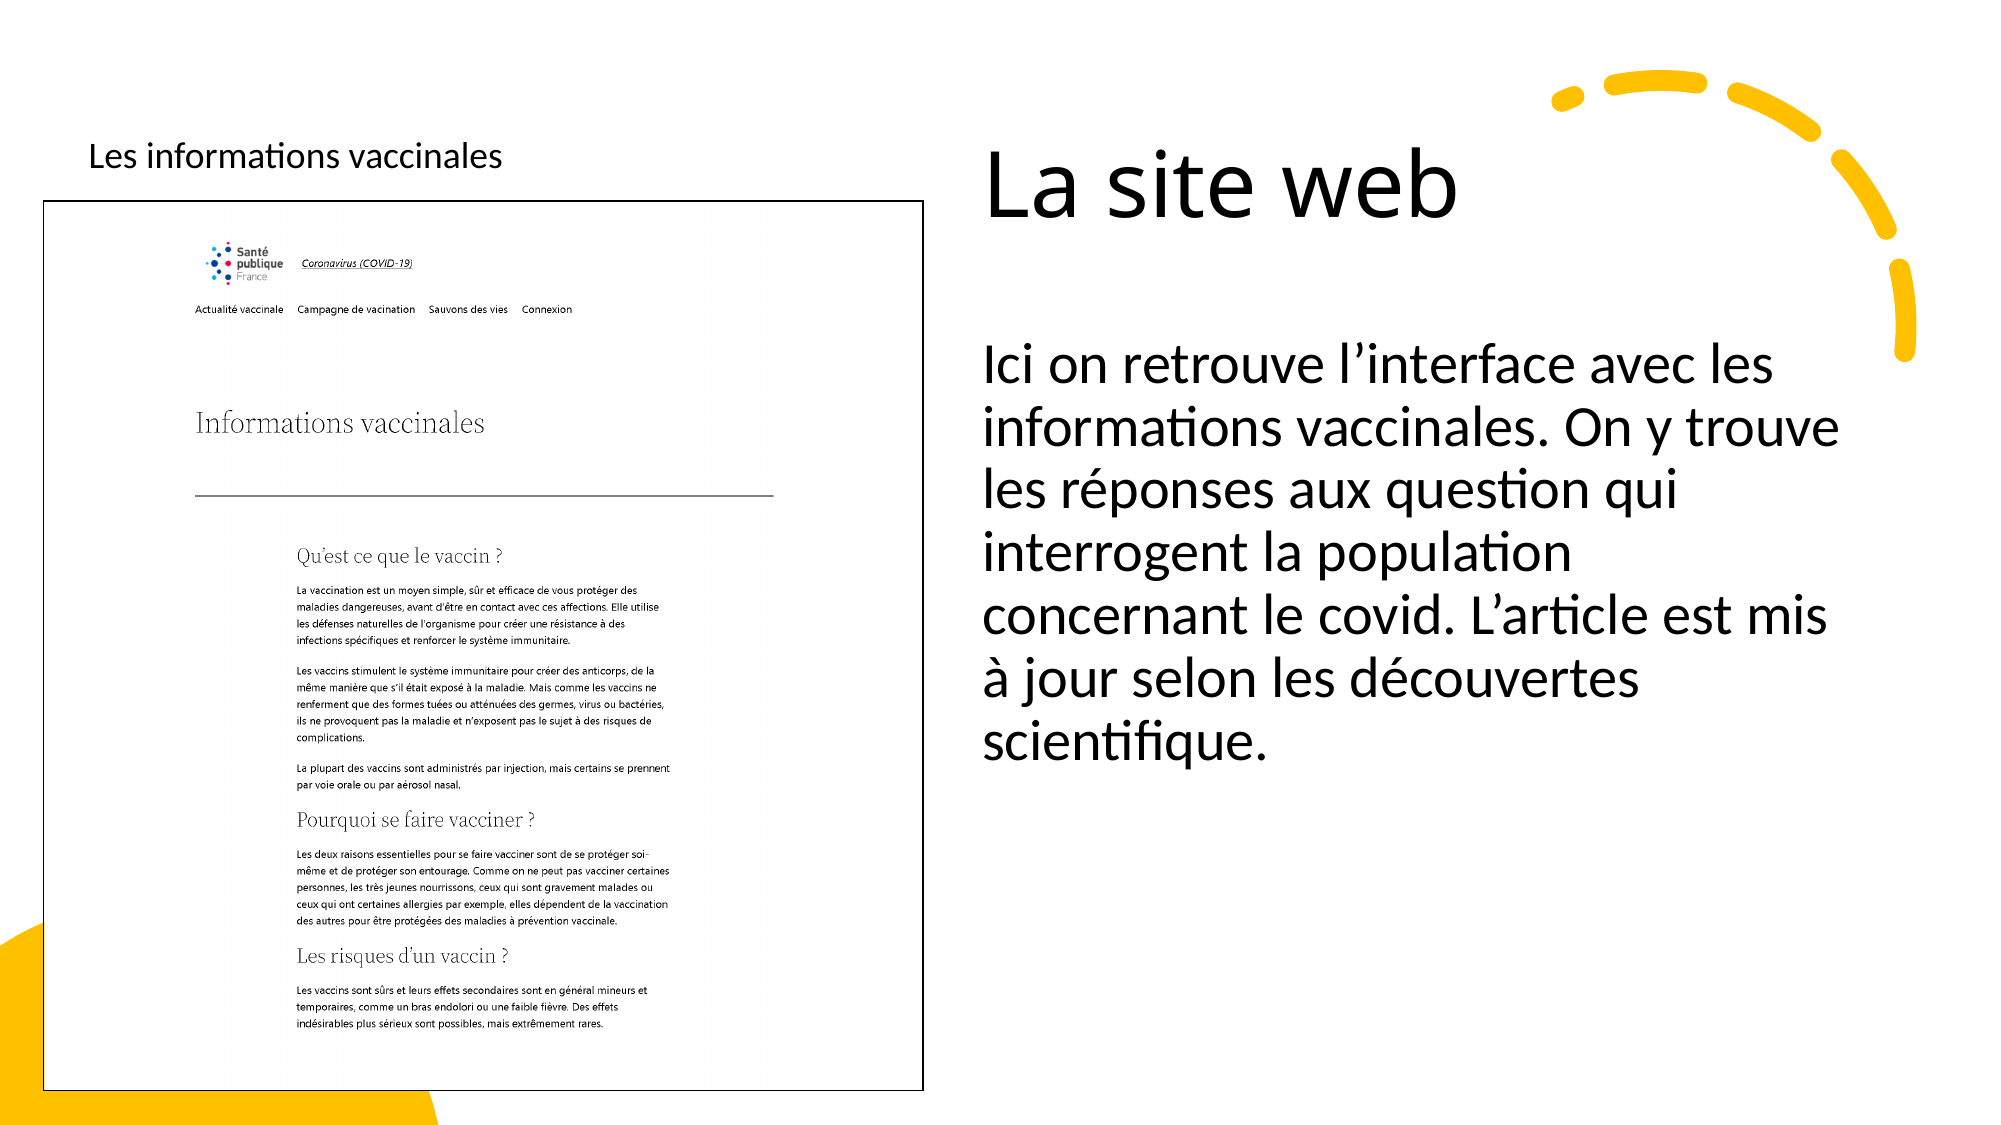

# La site web
Les informations vaccinales
Ici on retrouve l’interface avec les informations vaccinales. On y trouve les réponses aux question qui interrogent la population concernant le covid. L’article est mis à jour selon les découvertes scientifique.